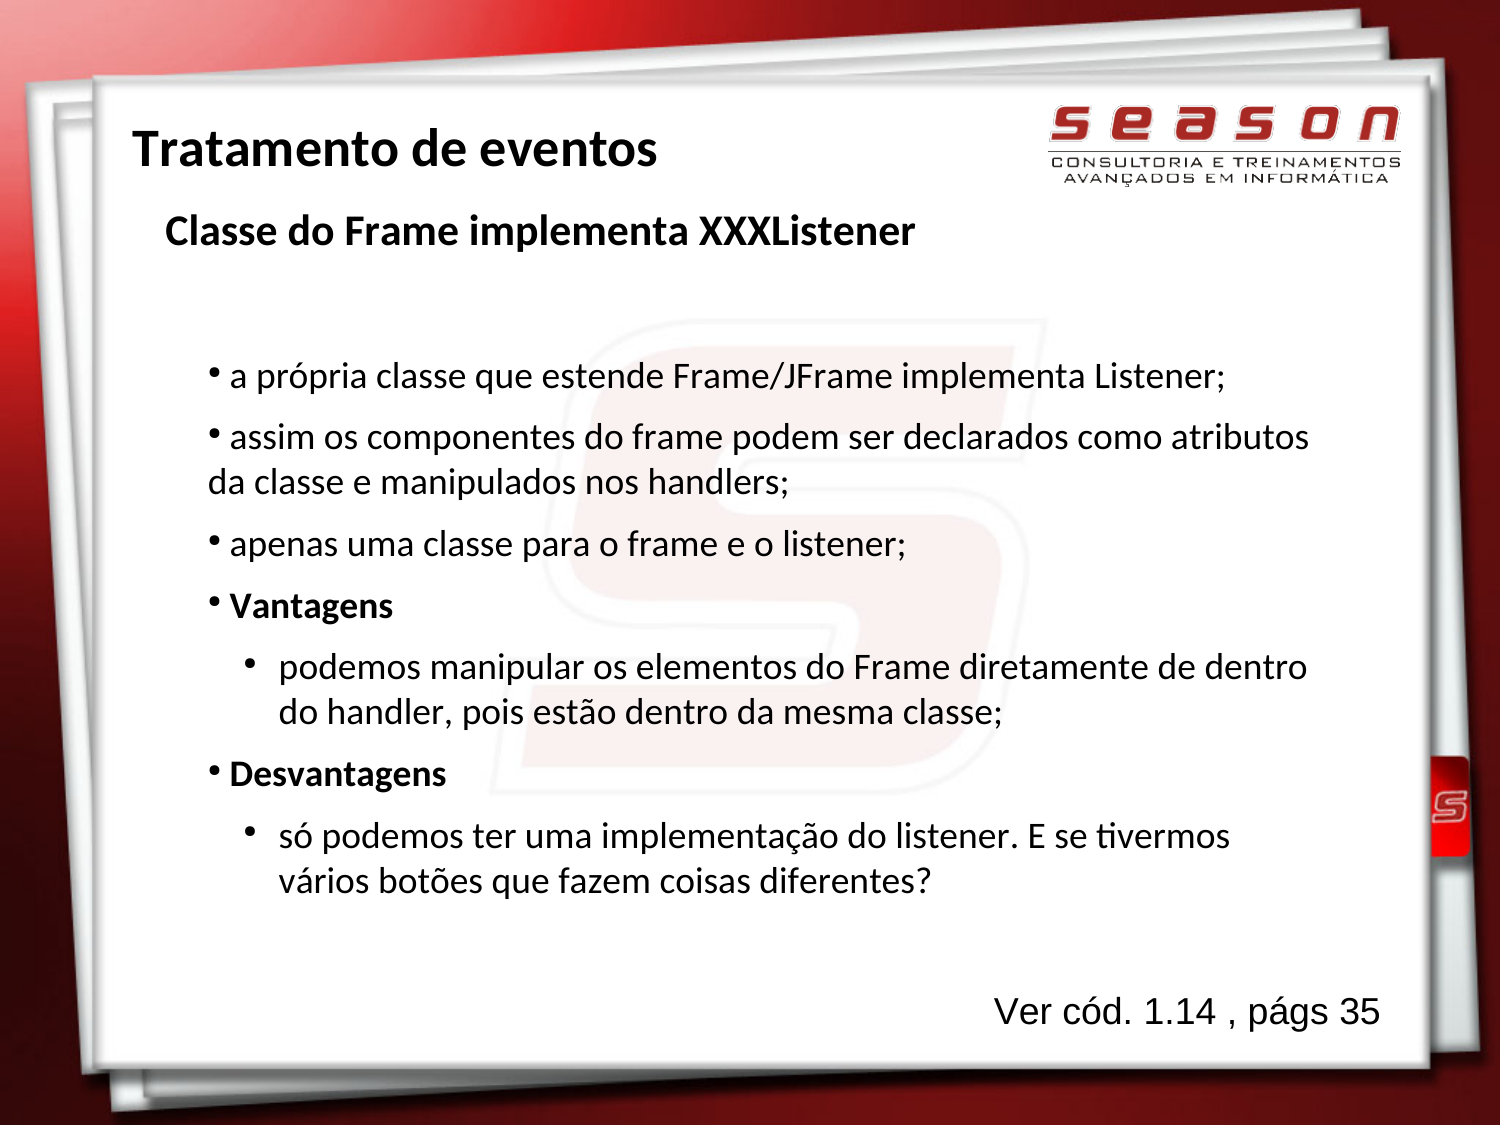

# Tratamento de eventos
Classe do Frame implementa XXXListener
 a própria classe que estende Frame/JFrame implementa Listener;
 assim os componentes do frame podem ser declarados como atributos da classe e manipulados nos handlers;
 apenas uma classe para o frame e o listener;
 Vantagens
podemos manipular os elementos do Frame diretamente de dentro do handler, pois estão dentro da mesma classe;
 Desvantagens
só podemos ter uma implementação do listener. E se tivermos vários botões que fazem coisas diferentes?
Ver cód. 1.14 , págs 35